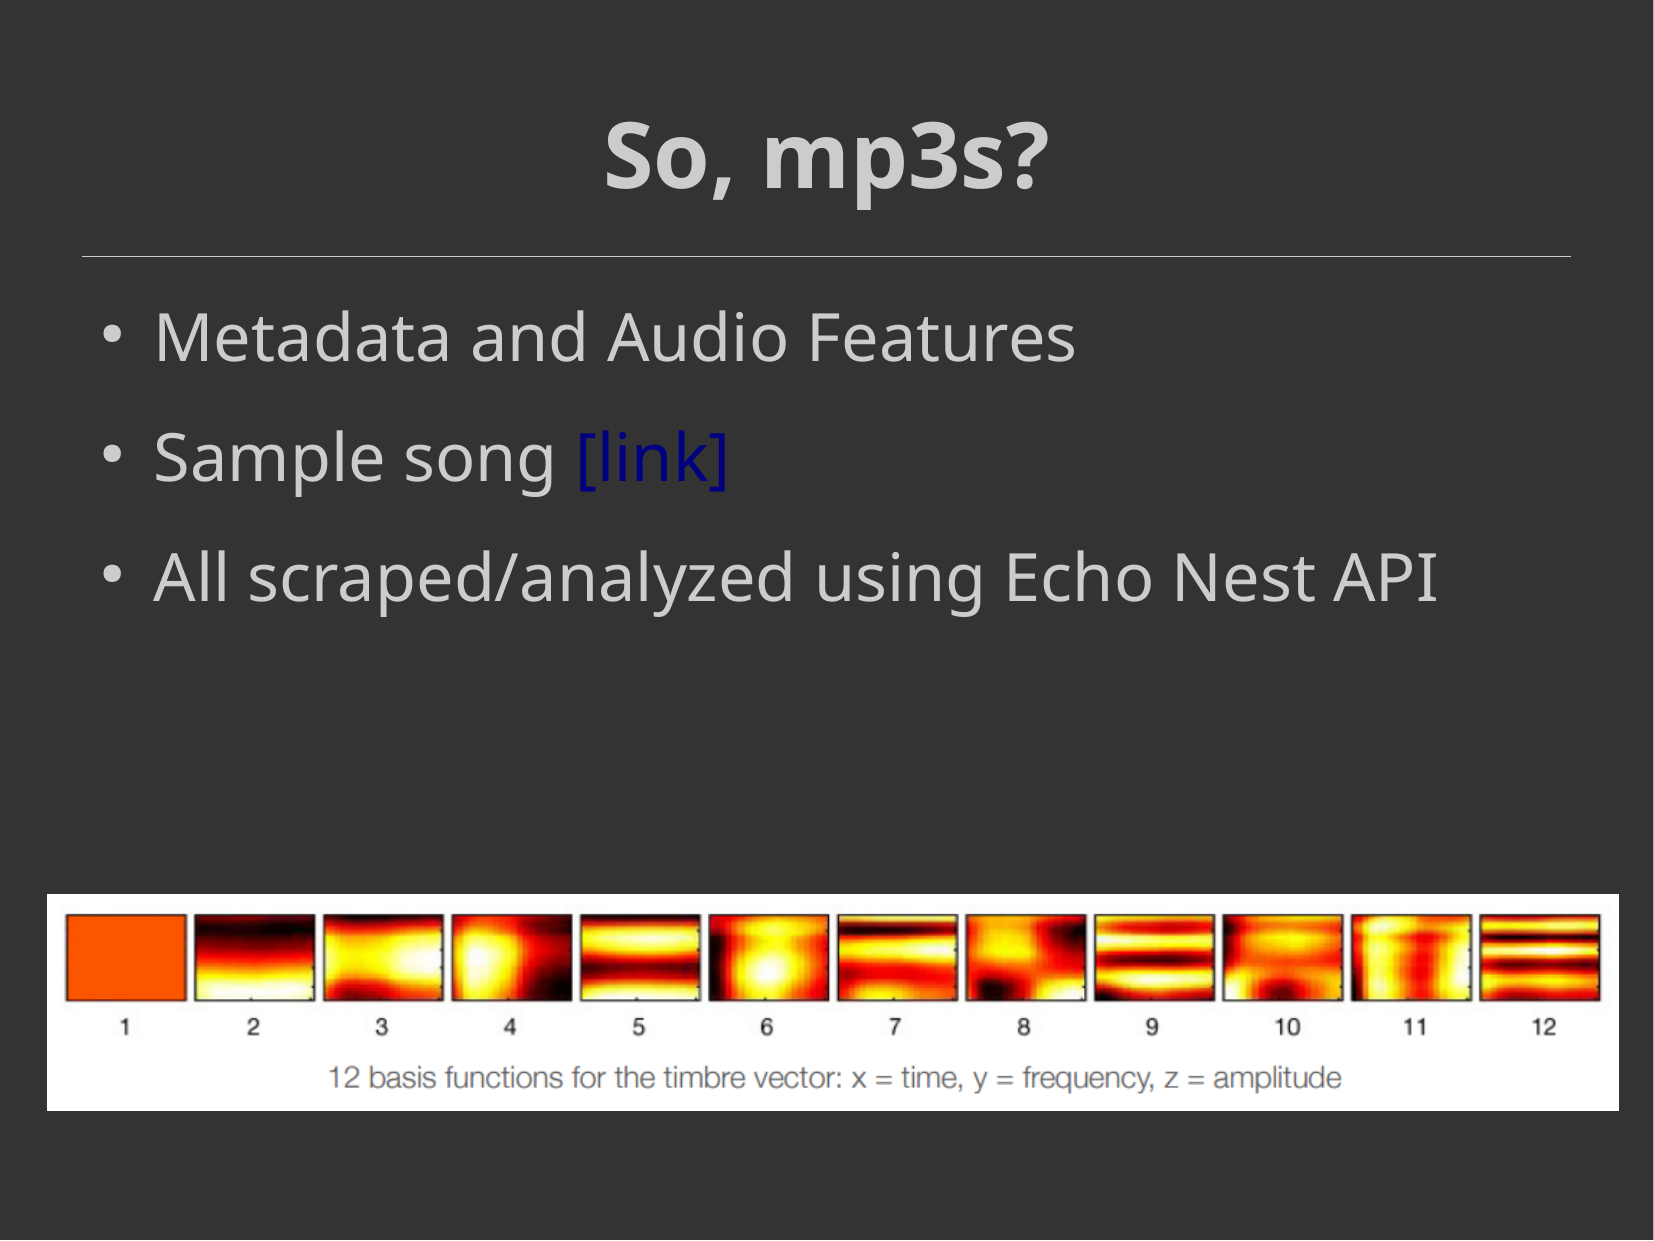

# So, mp3s?
Metadata and Audio Features
Sample song [link]
All scraped/analyzed using Echo Nest API